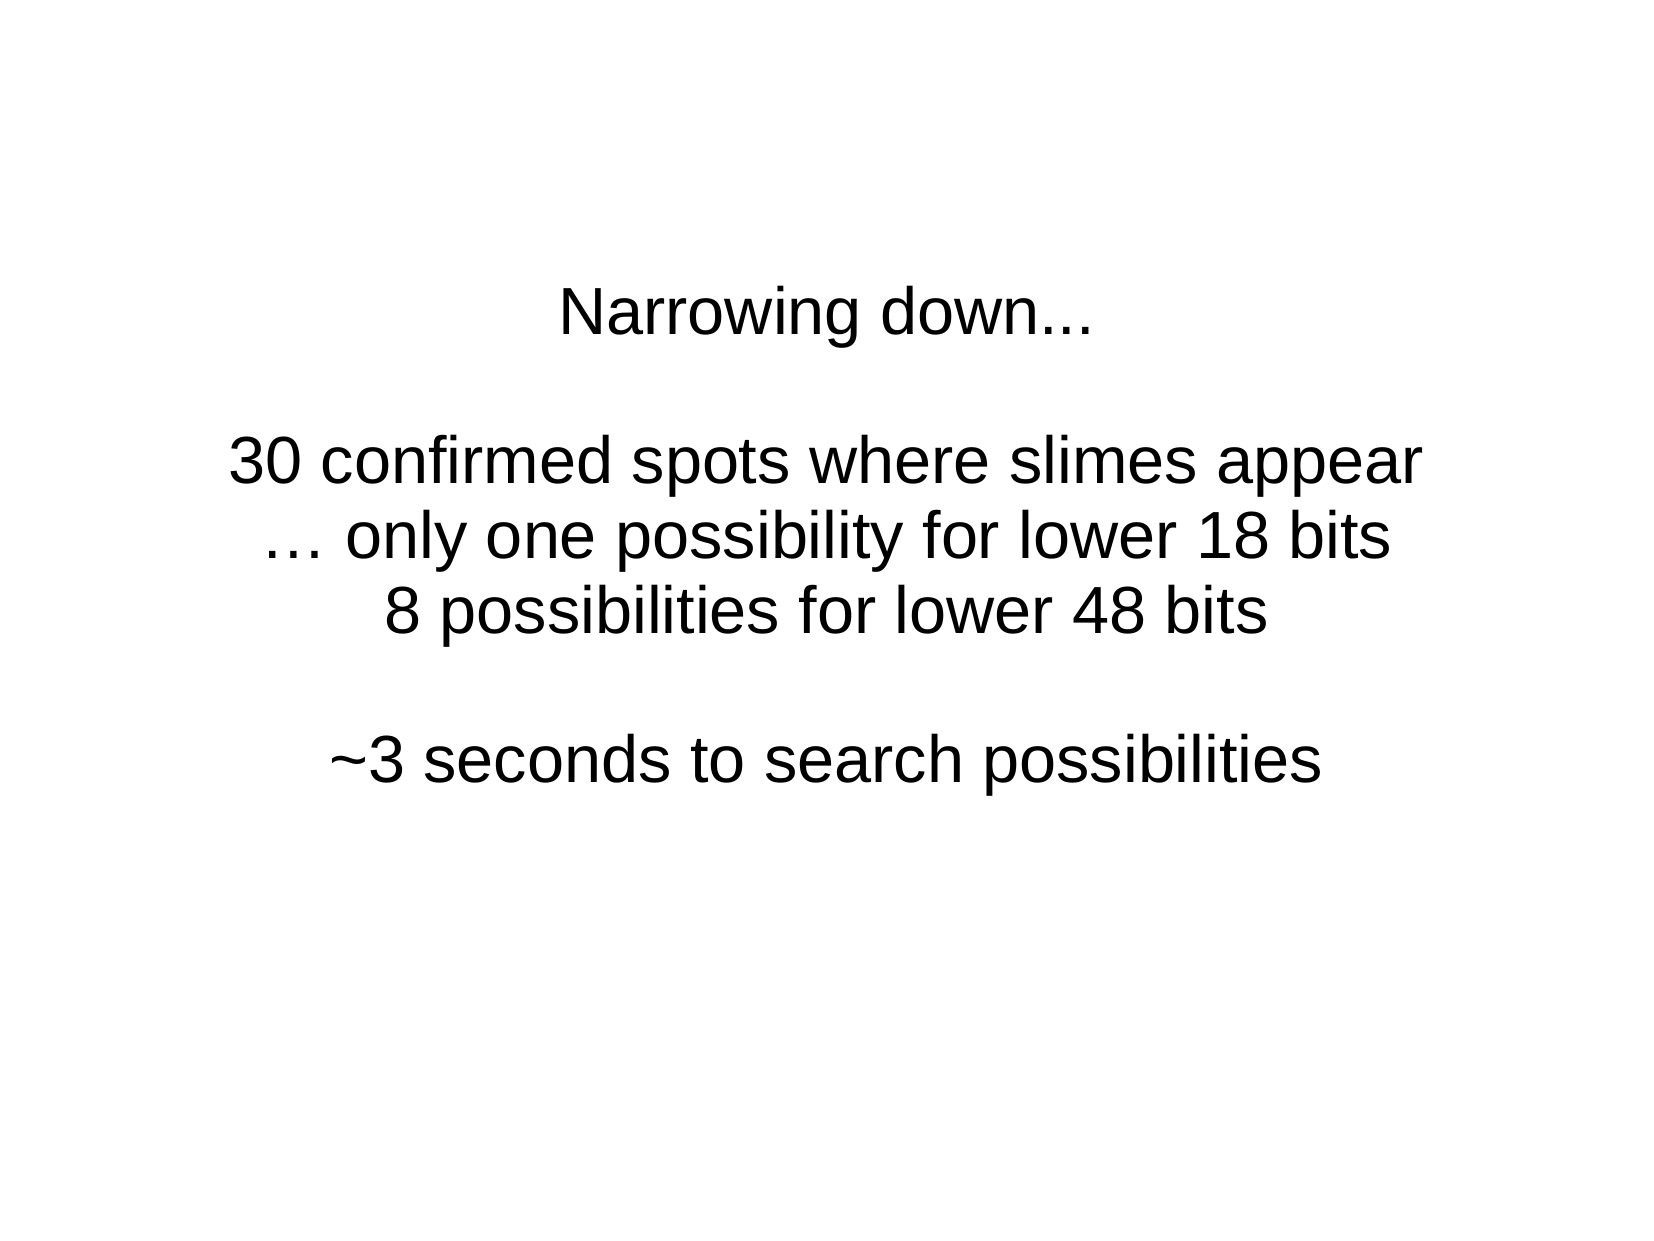

# Narrowing down...
30 confirmed spots where slimes appear
… only one possibility for lower 18 bits
8 possibilities for lower 48 bits
~3 seconds to search possibilities